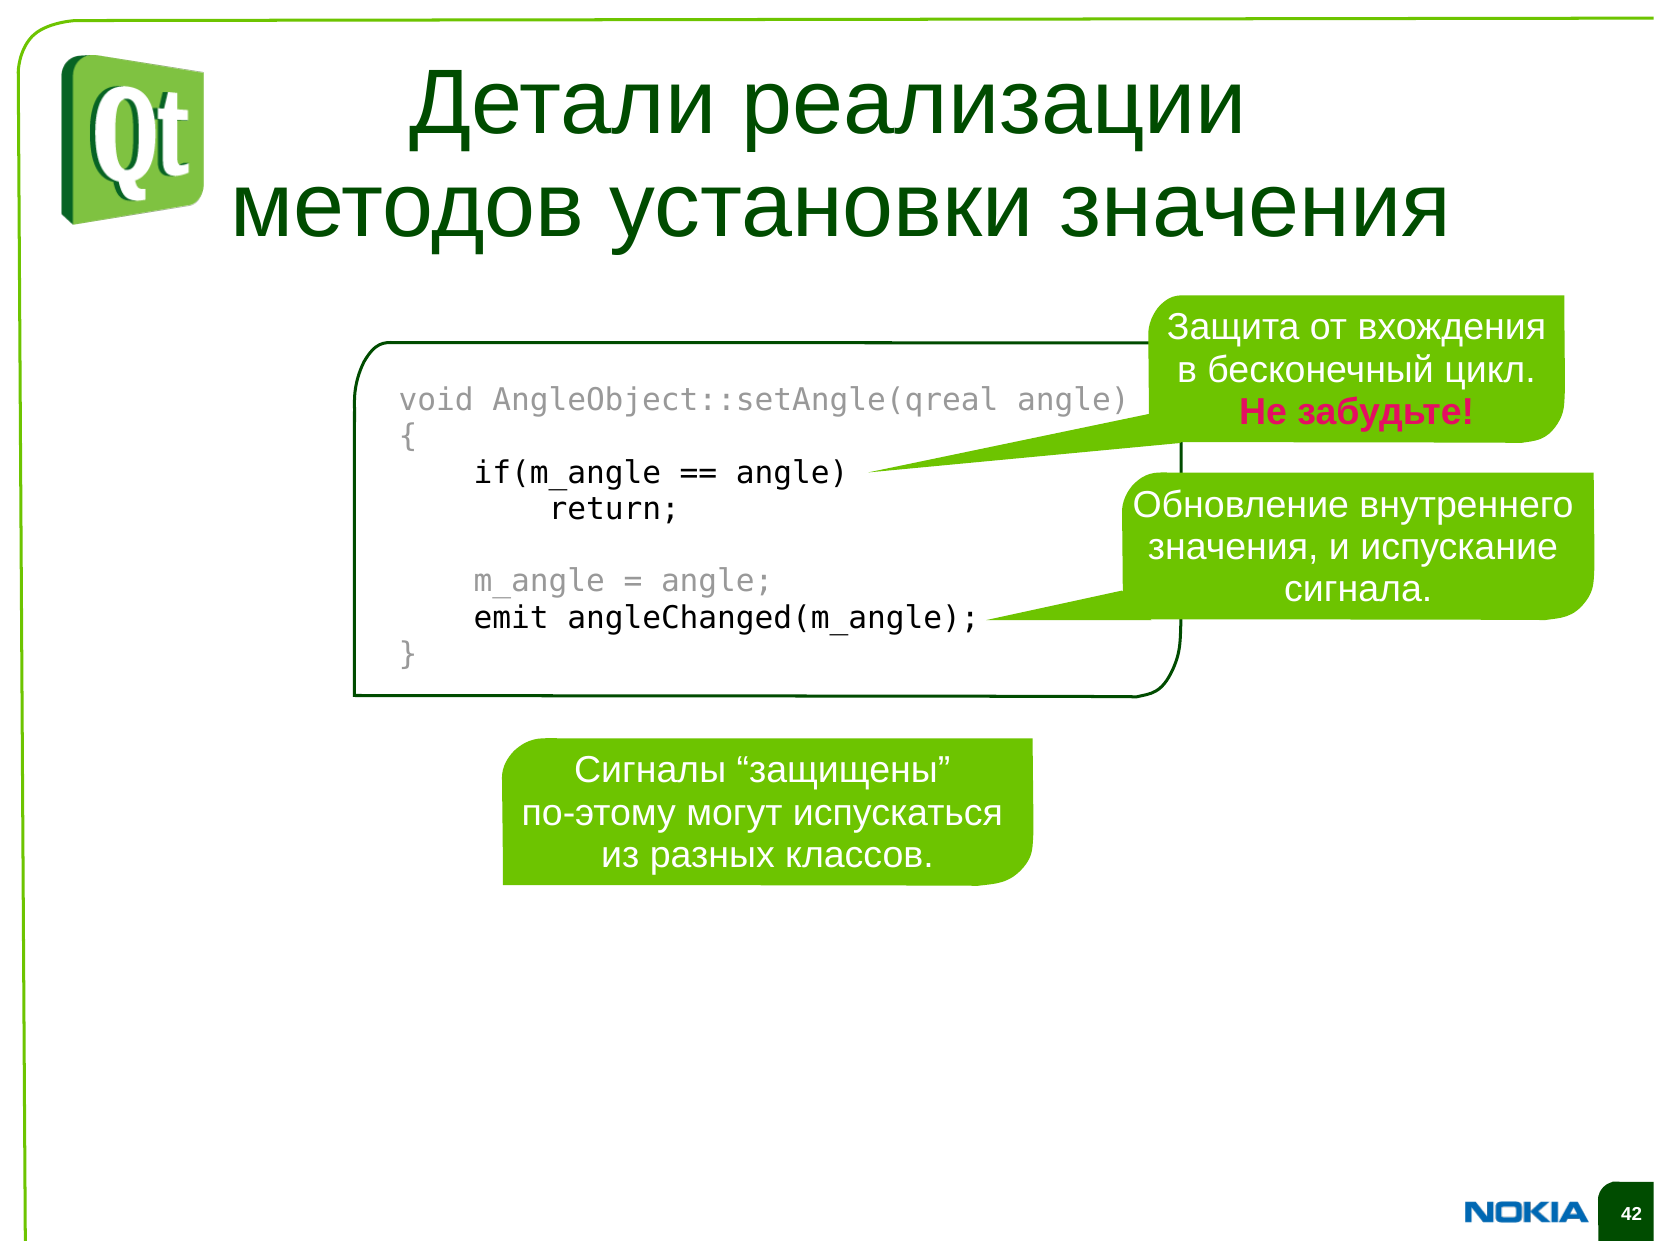

# Детали реализации методов установки значения
Защита от вхождения
в бесконечный цикл.
Не забудьте!
void AngleObject::setAngle(qreal angle)
{
 if(m_angle == angle)
 return;
 m_angle = angle;
 emit angleChanged(m_angle);
}
Обновление внутреннего
значения, и испускание
сигнала.
Сигналы “защищены”
по-этому могут испускаться
из разных классов.